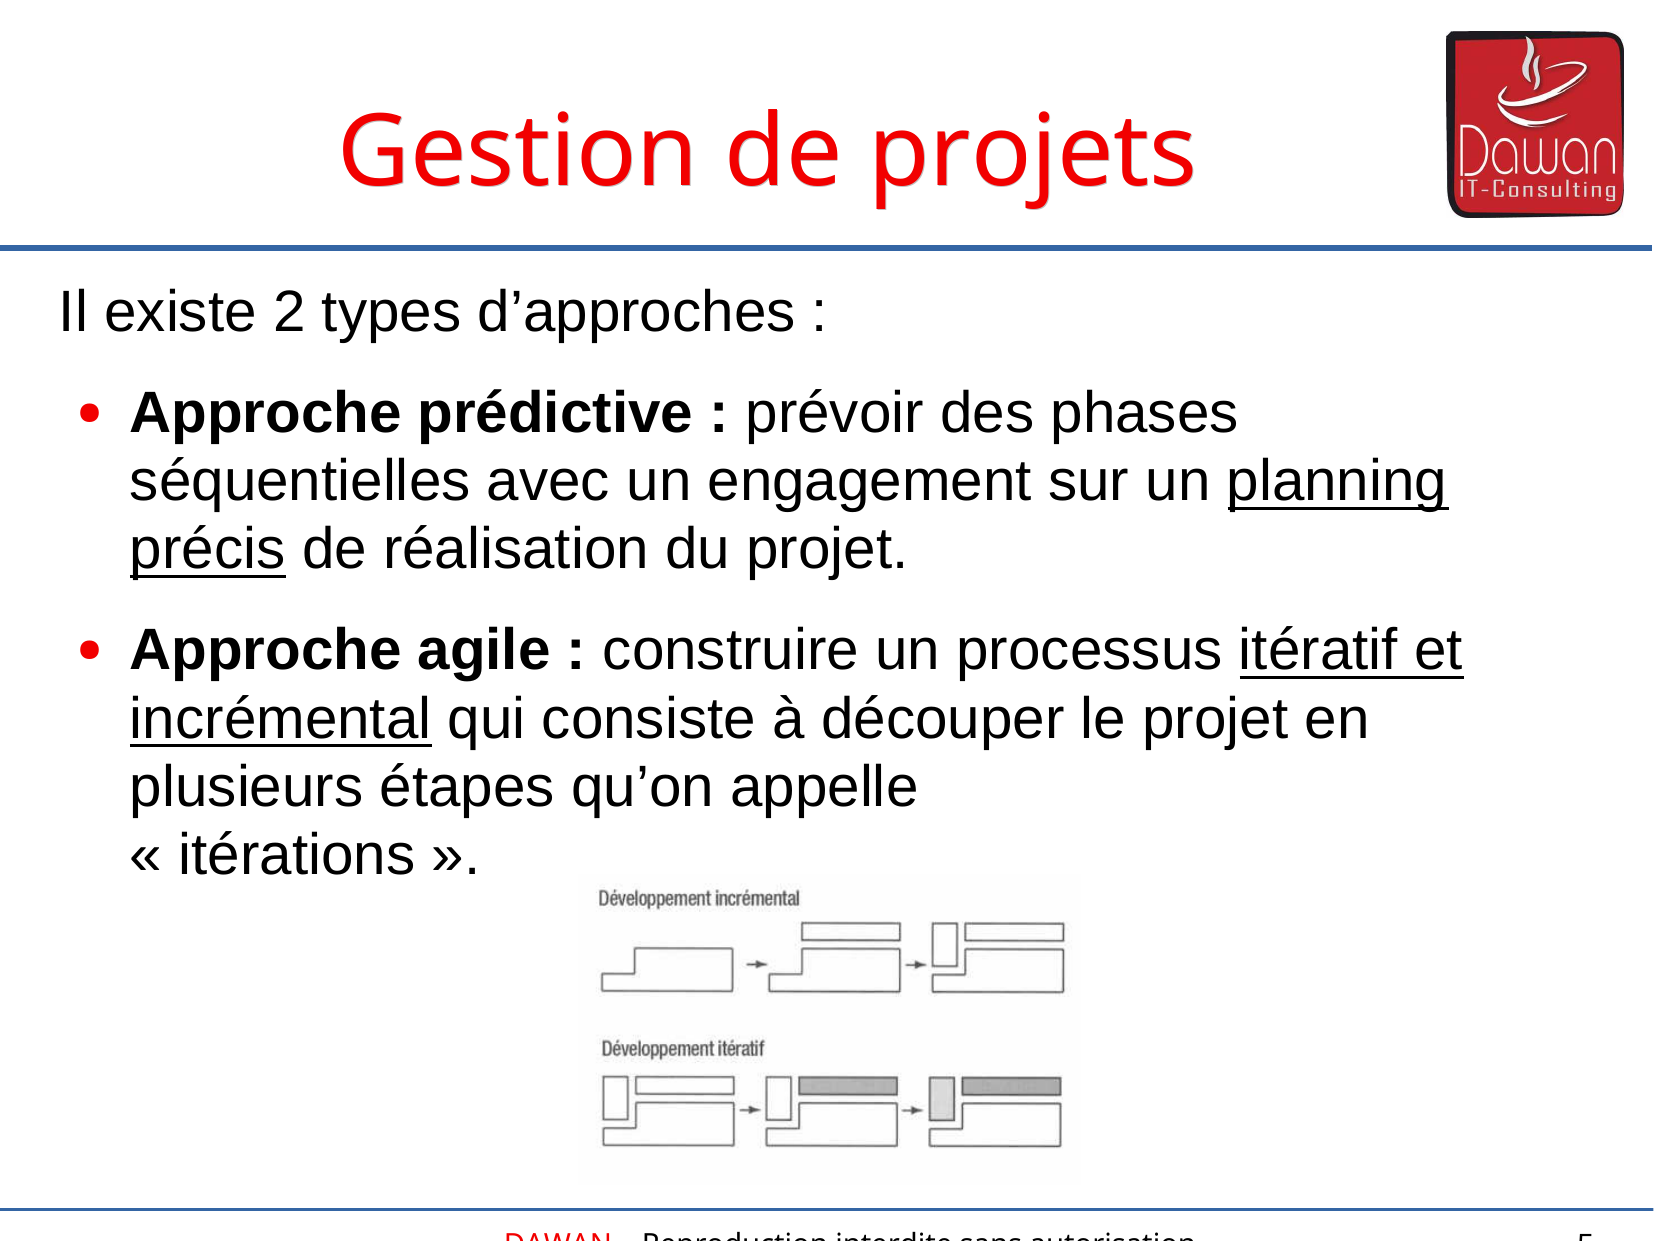

Gestion de projets
Gestion de projets
Il existe 2 types d’approches :
Approche prédictive : prévoir des phases
●
séquentielles avec un engagement sur un planning
précis de réalisation du projet.
Approche agile : construire un processus itératif et
●
incrémental qui consiste à découper le projet en
plusieurs étapes qu’on appelle
« itérations ».
DAWAN – Reproduction interdite sans autorisation
5